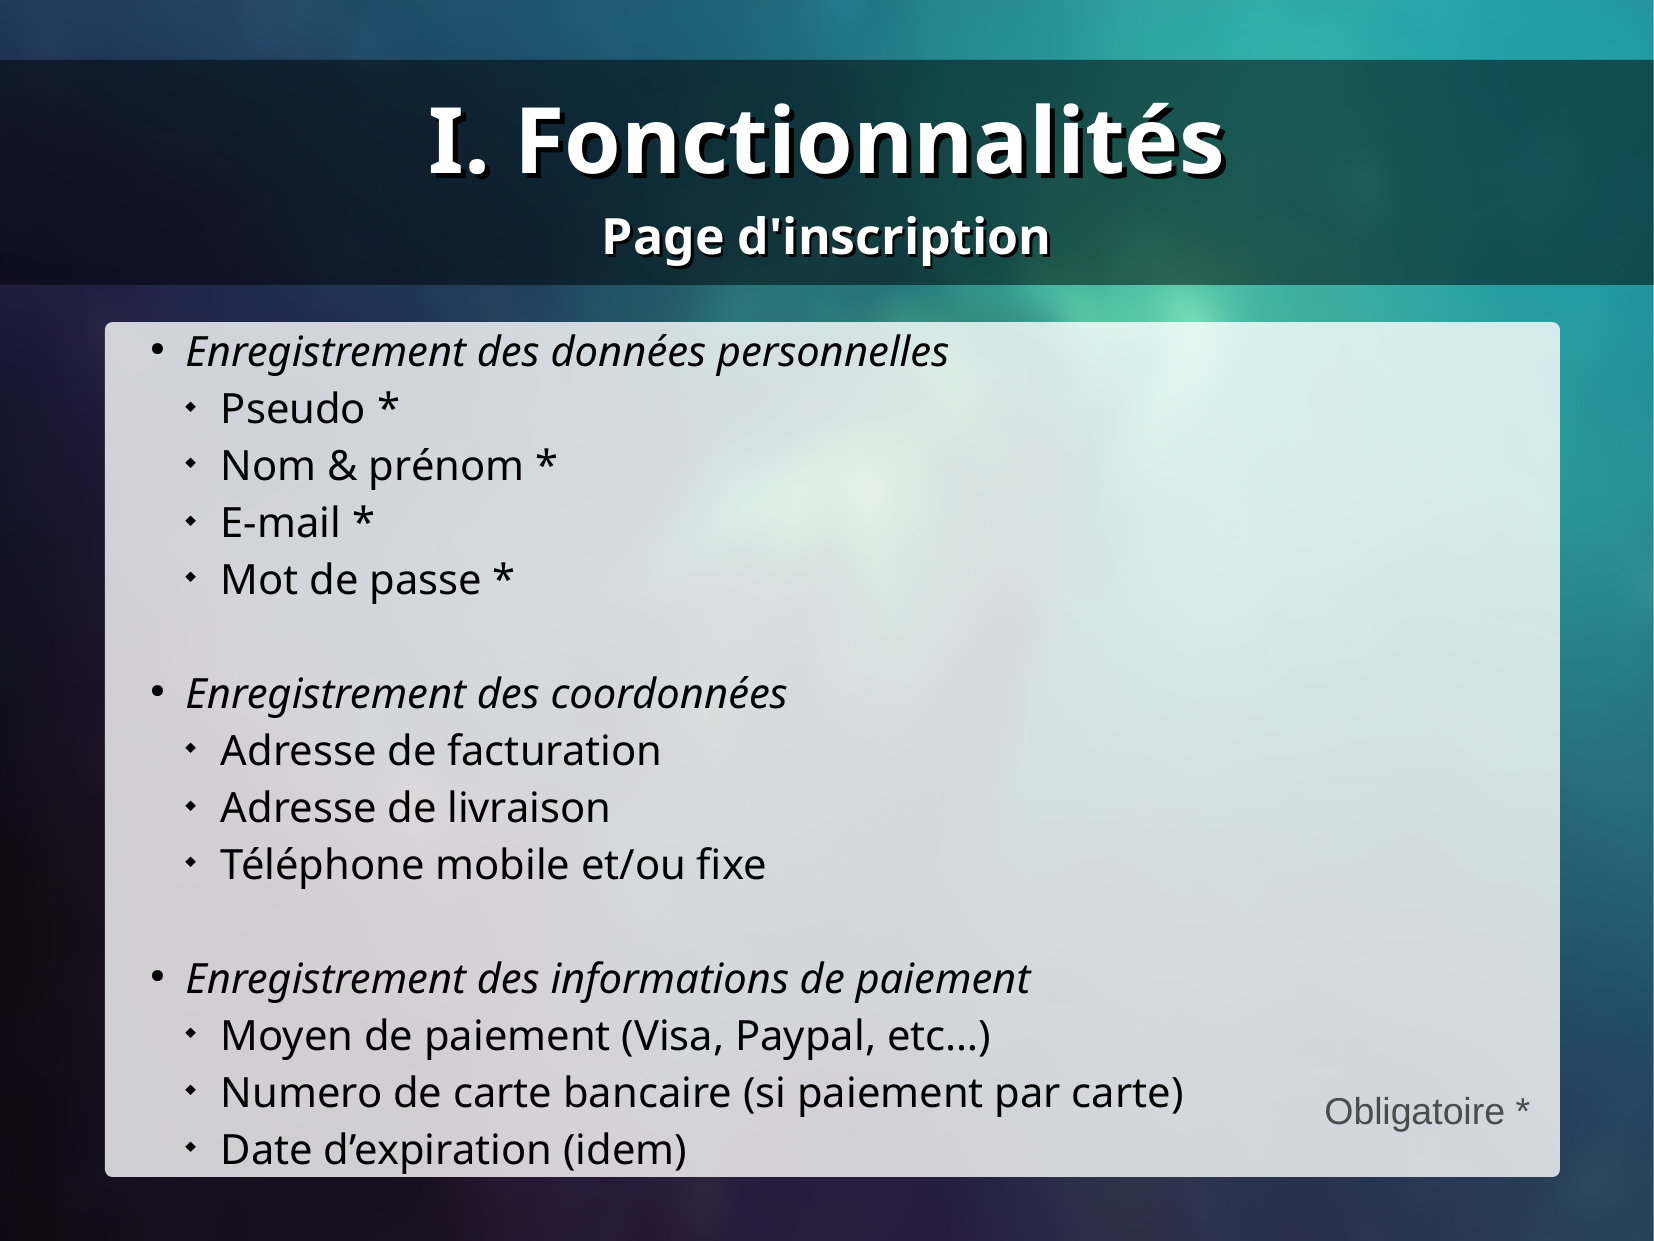

# I. Fonctionnalités Page d'inscription
Enregistrement des données personnelles
Pseudo *
Nom & prénom *
E-mail *
Mot de passe *
Enregistrement des coordonnées
Adresse de facturation
Adresse de livraison
Téléphone mobile et/ou fixe
Enregistrement des informations de paiement
Moyen de paiement (Visa, Paypal, etc…)
Numero de carte bancaire (si paiement par carte)
Date d’expiration (idem)
Obligatoire *